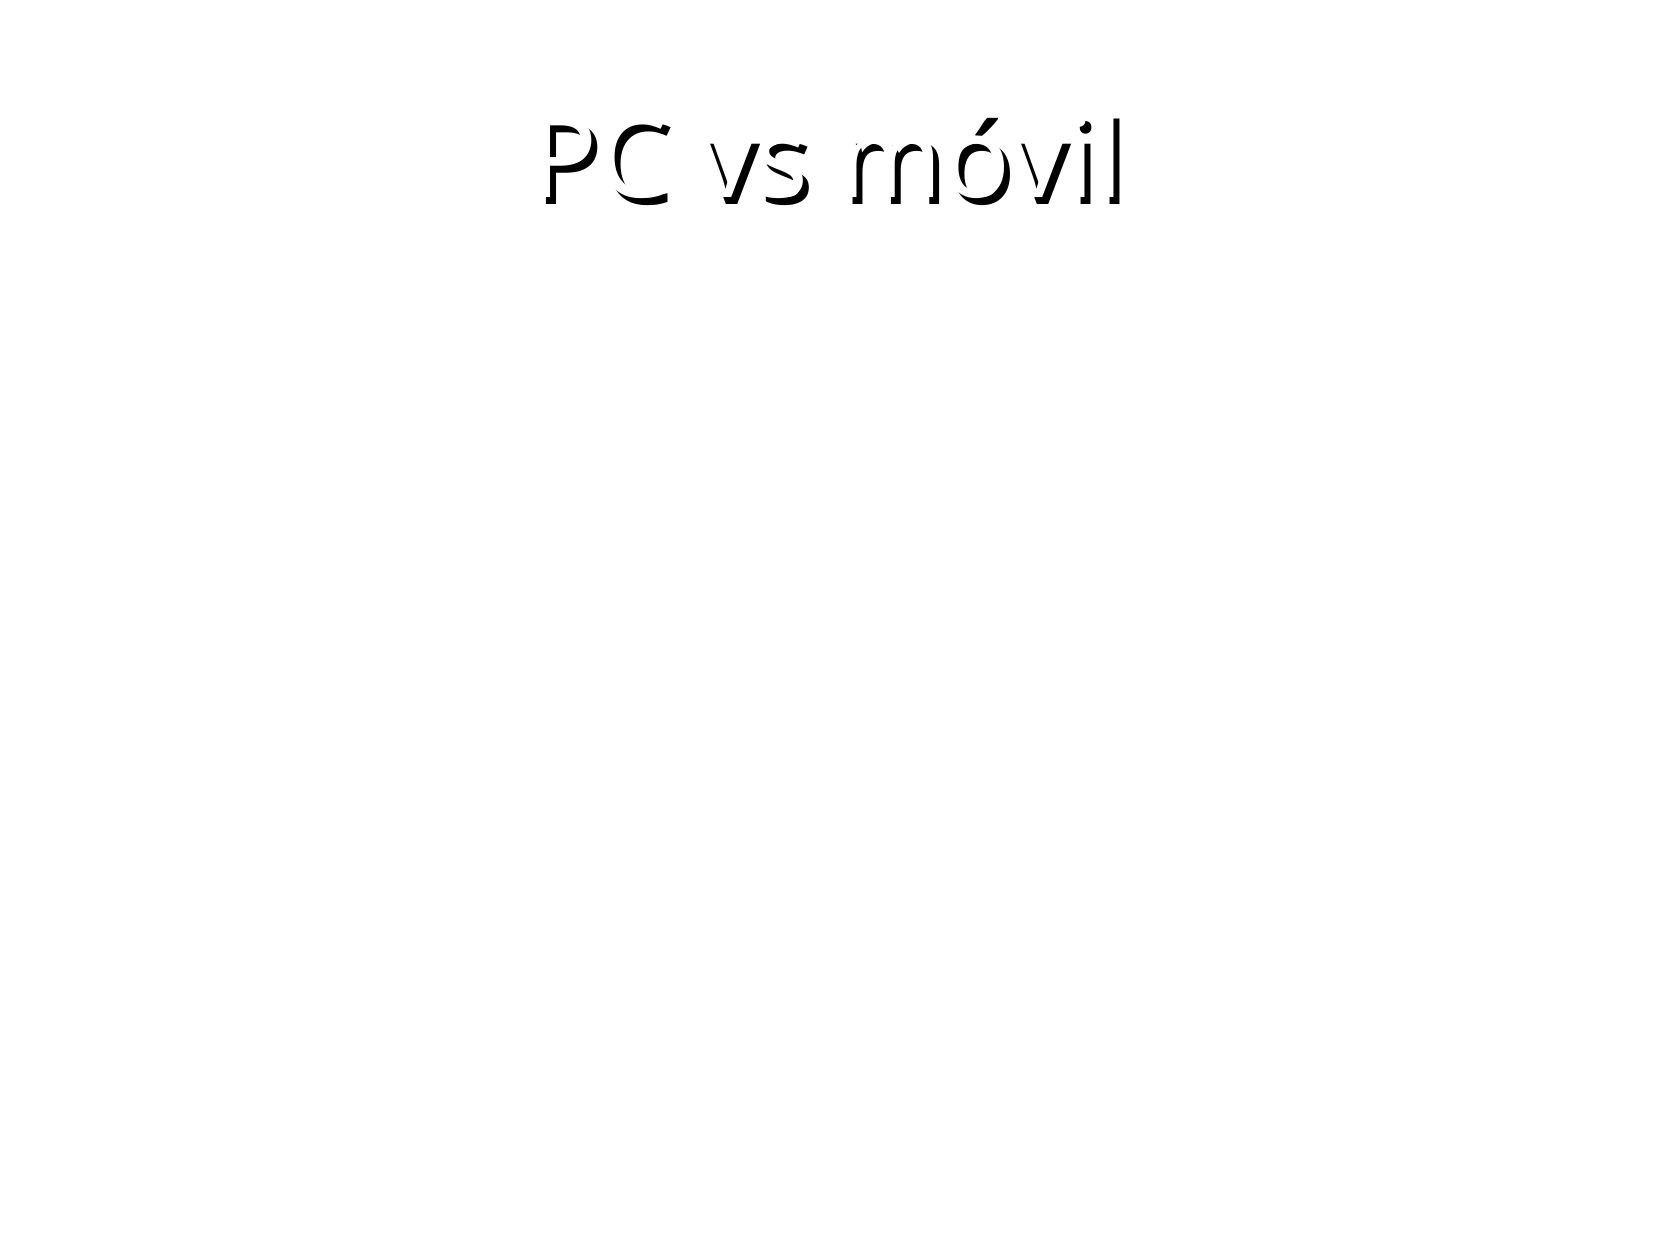

# PC vs móvil
Cambios respecto de la versión de PC:
 - 1 personaje jugable
 - Numero cartas reducido
Añadidos en la versión móvil:
 - Se pueden usar seeds
 - Ranking global